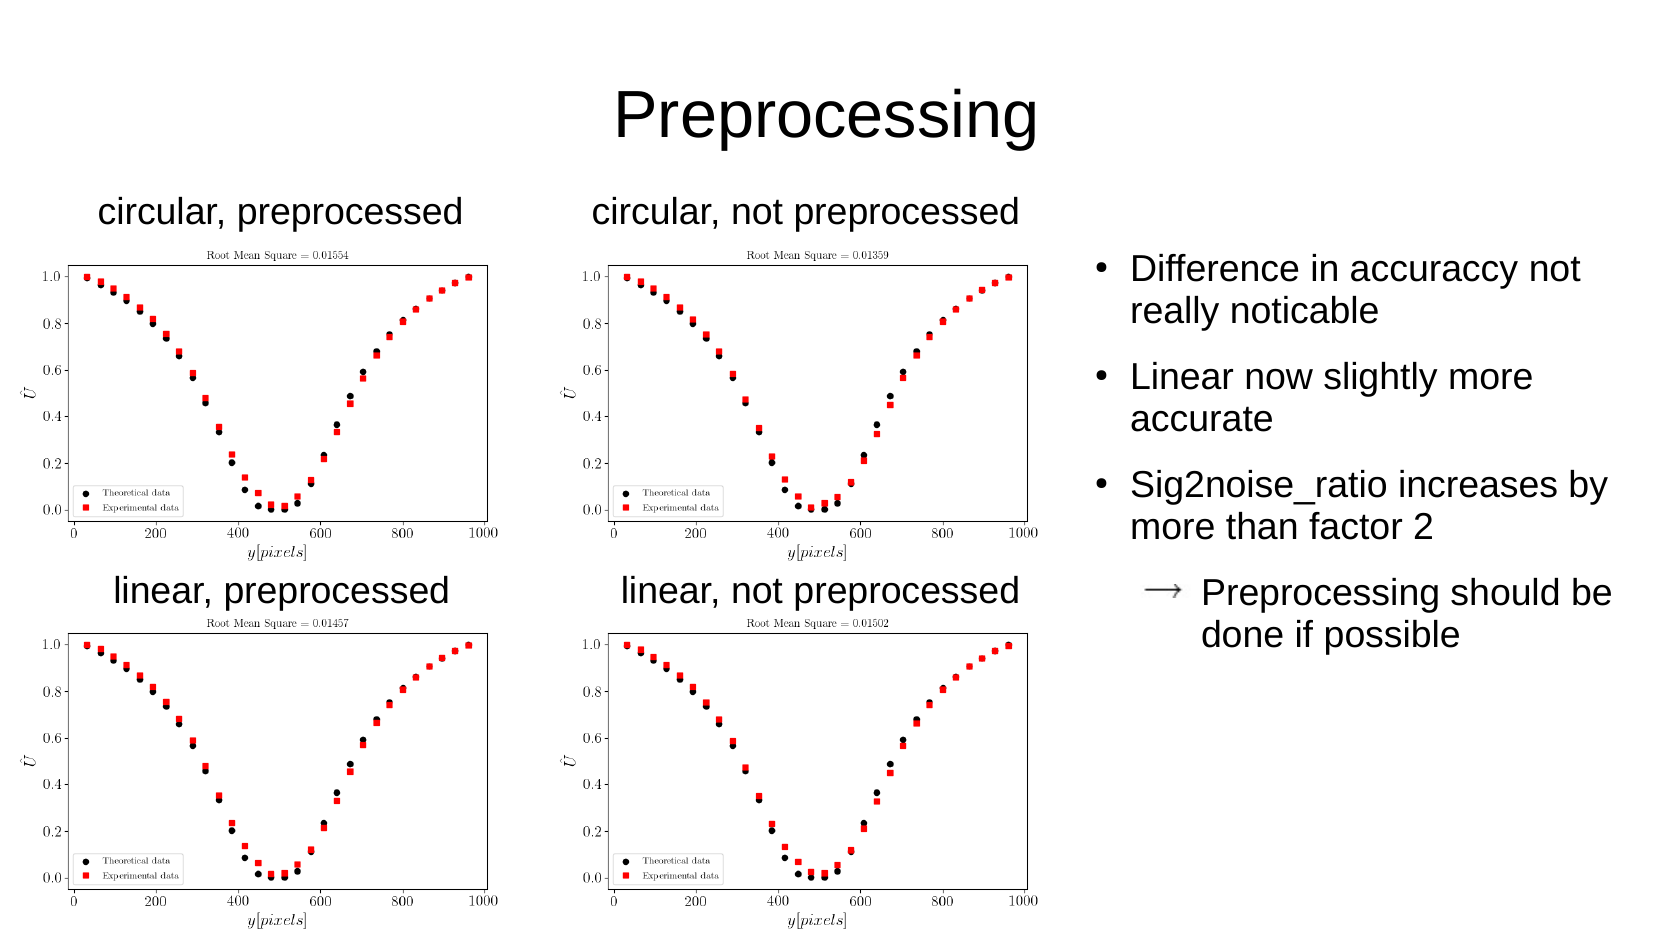

# Preprocessing
circular, preprocessed
circular, not preprocessed
Difference in accuraccy not
really noticable
Linear now slightly more
accurate
Sig2noise_ratio increases by
more than factor 2
Preprocessing should be
done if possible
linear, preprocessed
linear, not preprocessed